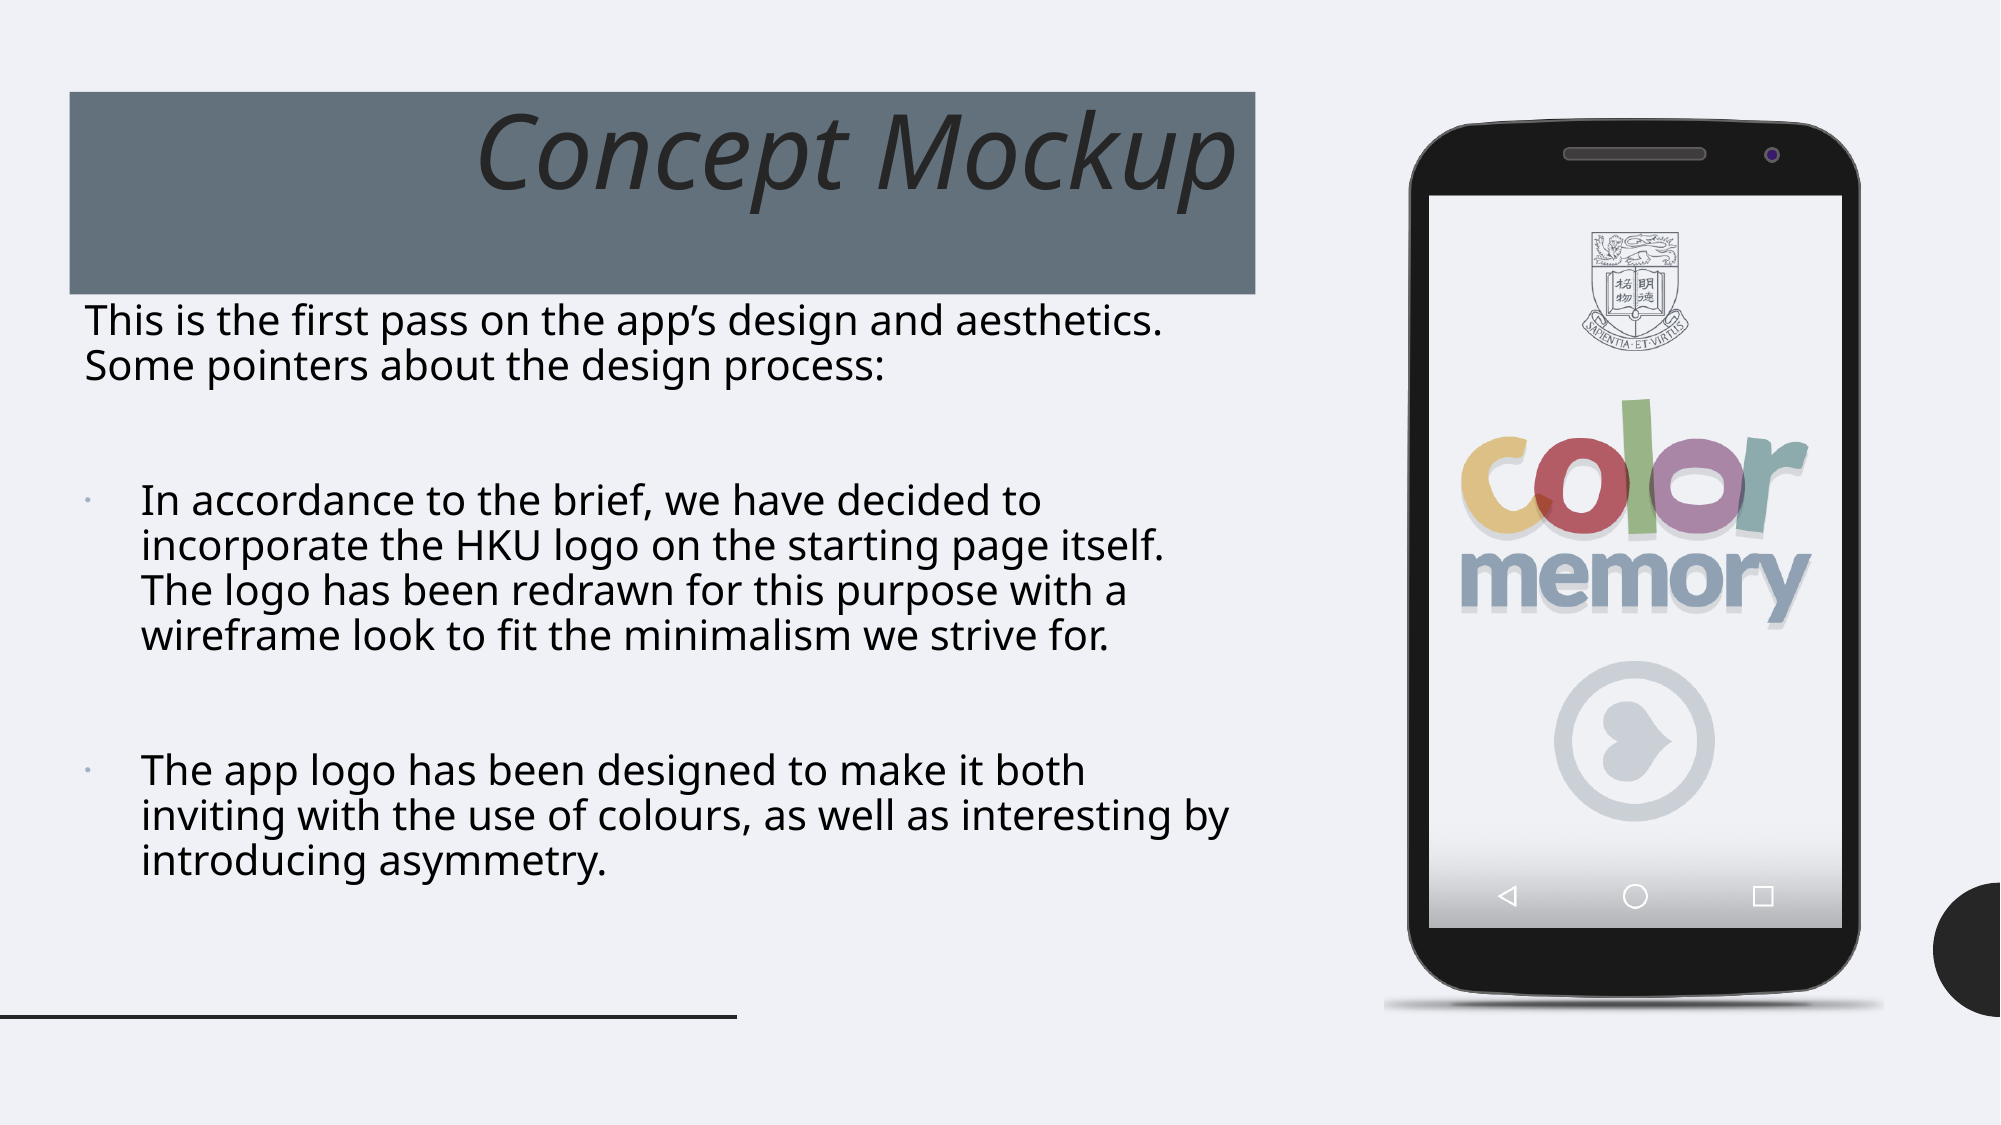

# Concept Mockup
This is the first pass on the app’s design and aesthetics. Some pointers about the design process:
In accordance to the brief, we have decided to incorporate the HKU logo on the starting page itself. The logo has been redrawn for this purpose with a wireframe look to fit the minimalism we strive for.
The app logo has been designed to make it both inviting with the use of colours, as well as interesting by introducing asymmetry.